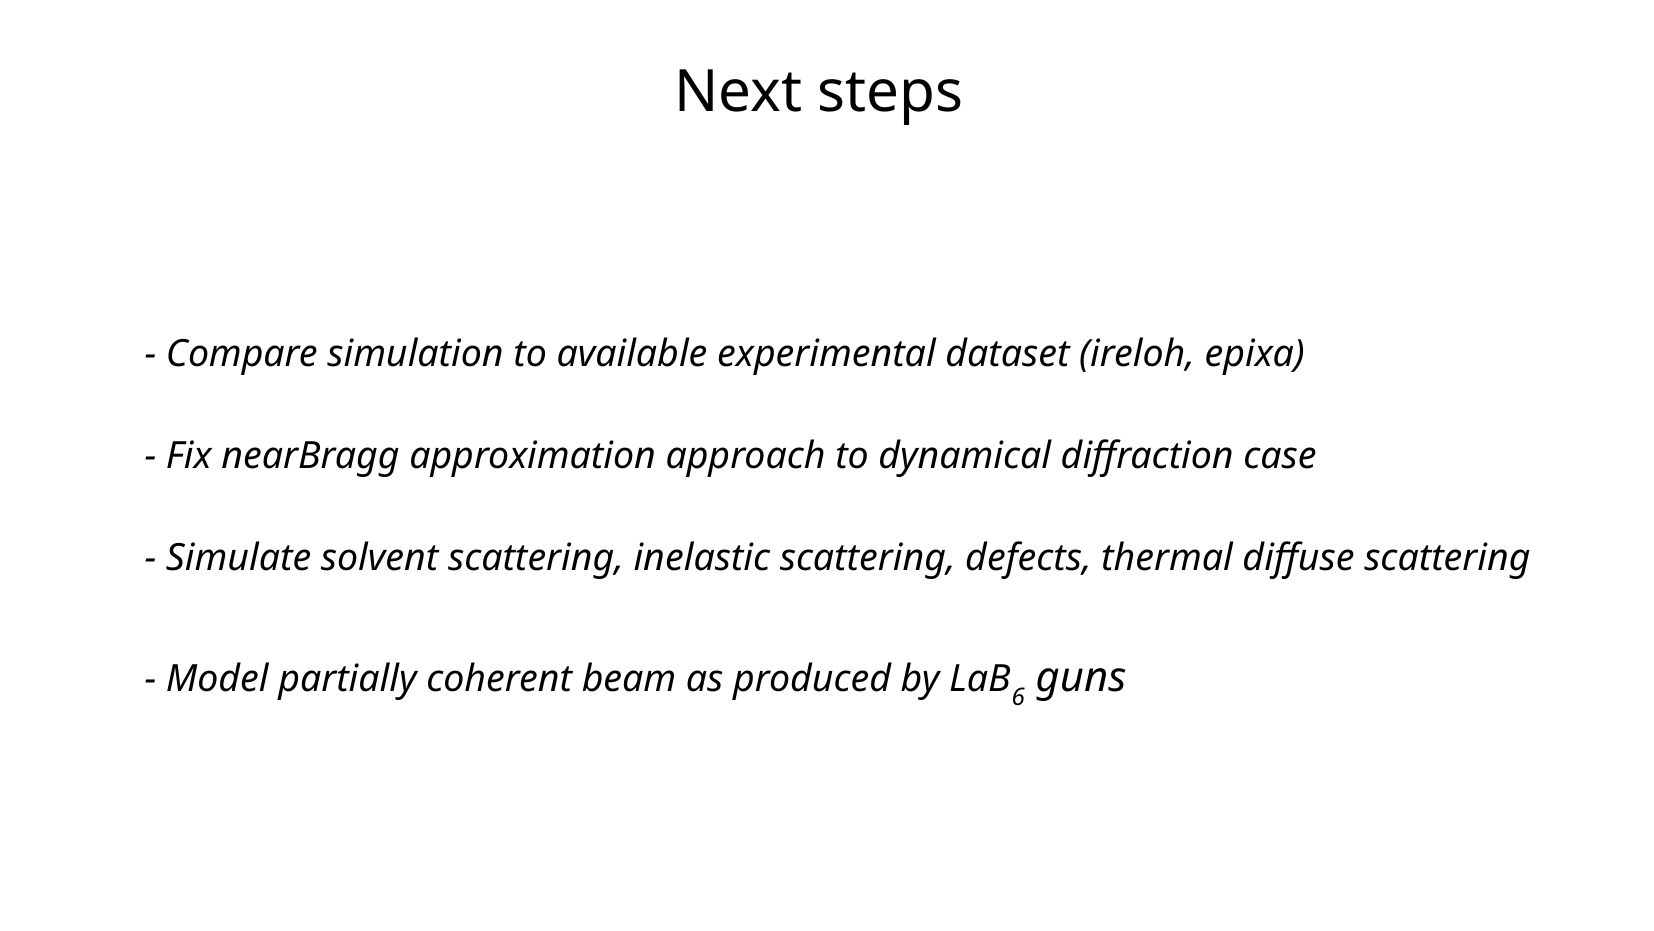

# Next steps
- Compare simulation to available experimental dataset (ireloh, epixa)
- Fix nearBragg approximation approach to dynamical diffraction case
- Simulate solvent scattering, inelastic scattering, defects, thermal diffuse scattering
- Model partially coherent beam as produced by LaB6 guns